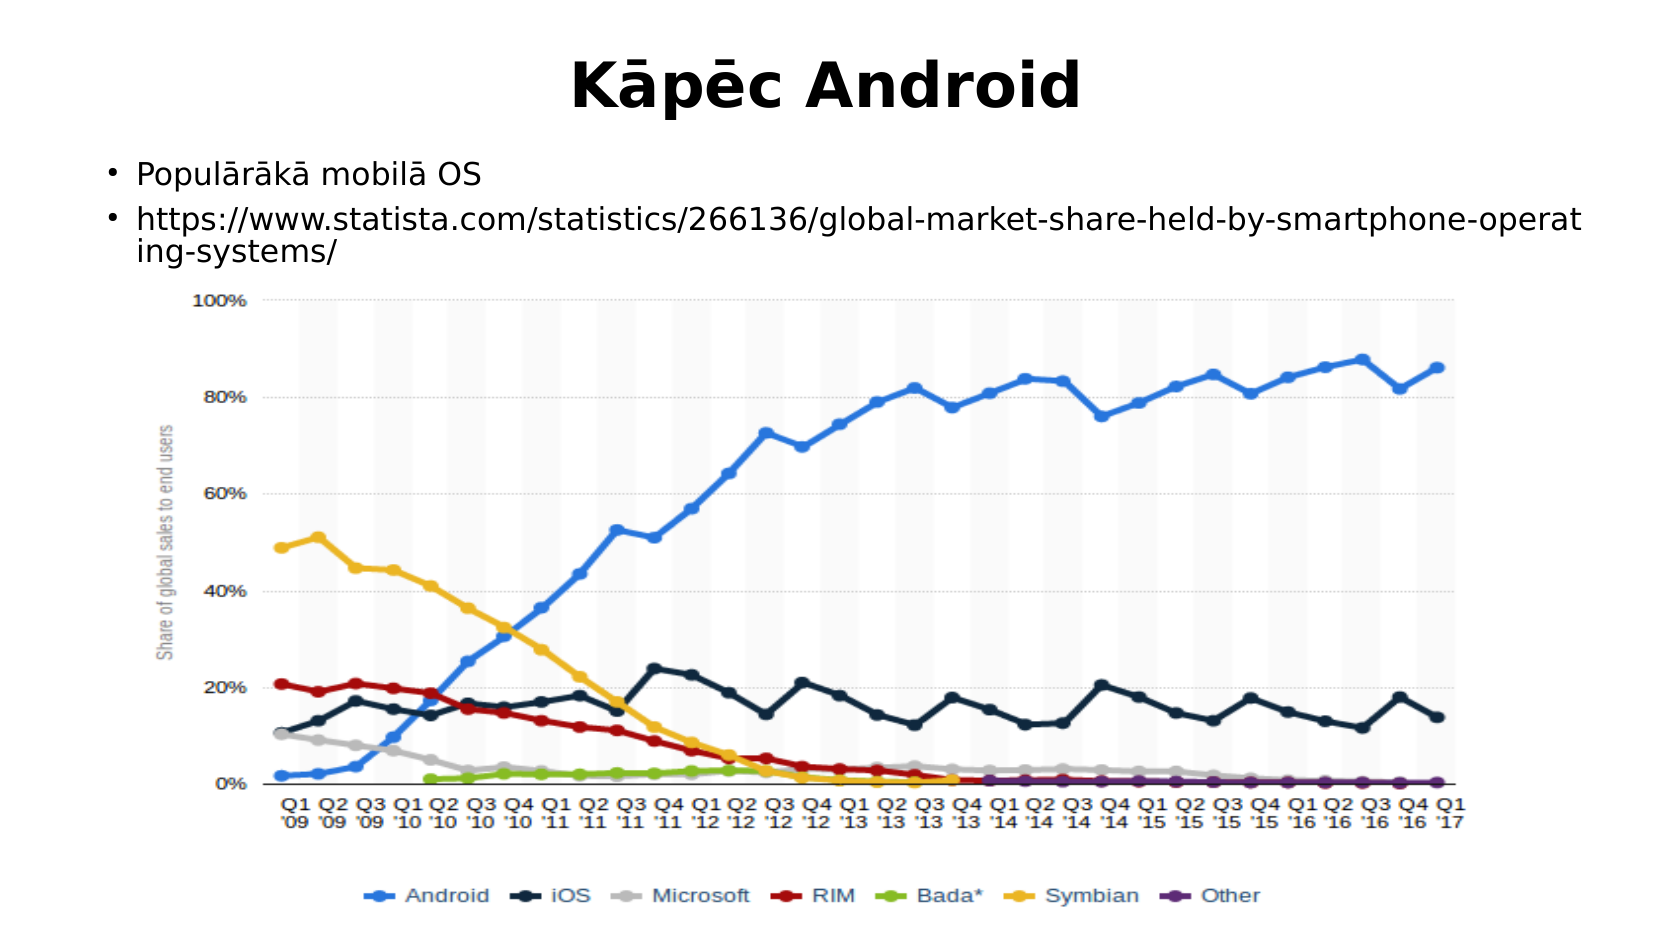

# Kāpēc Android
Populārākā mobilā OS
https://www.statista.com/statistics/266136/global-market-share-held-by-smartphone-operating-systems/